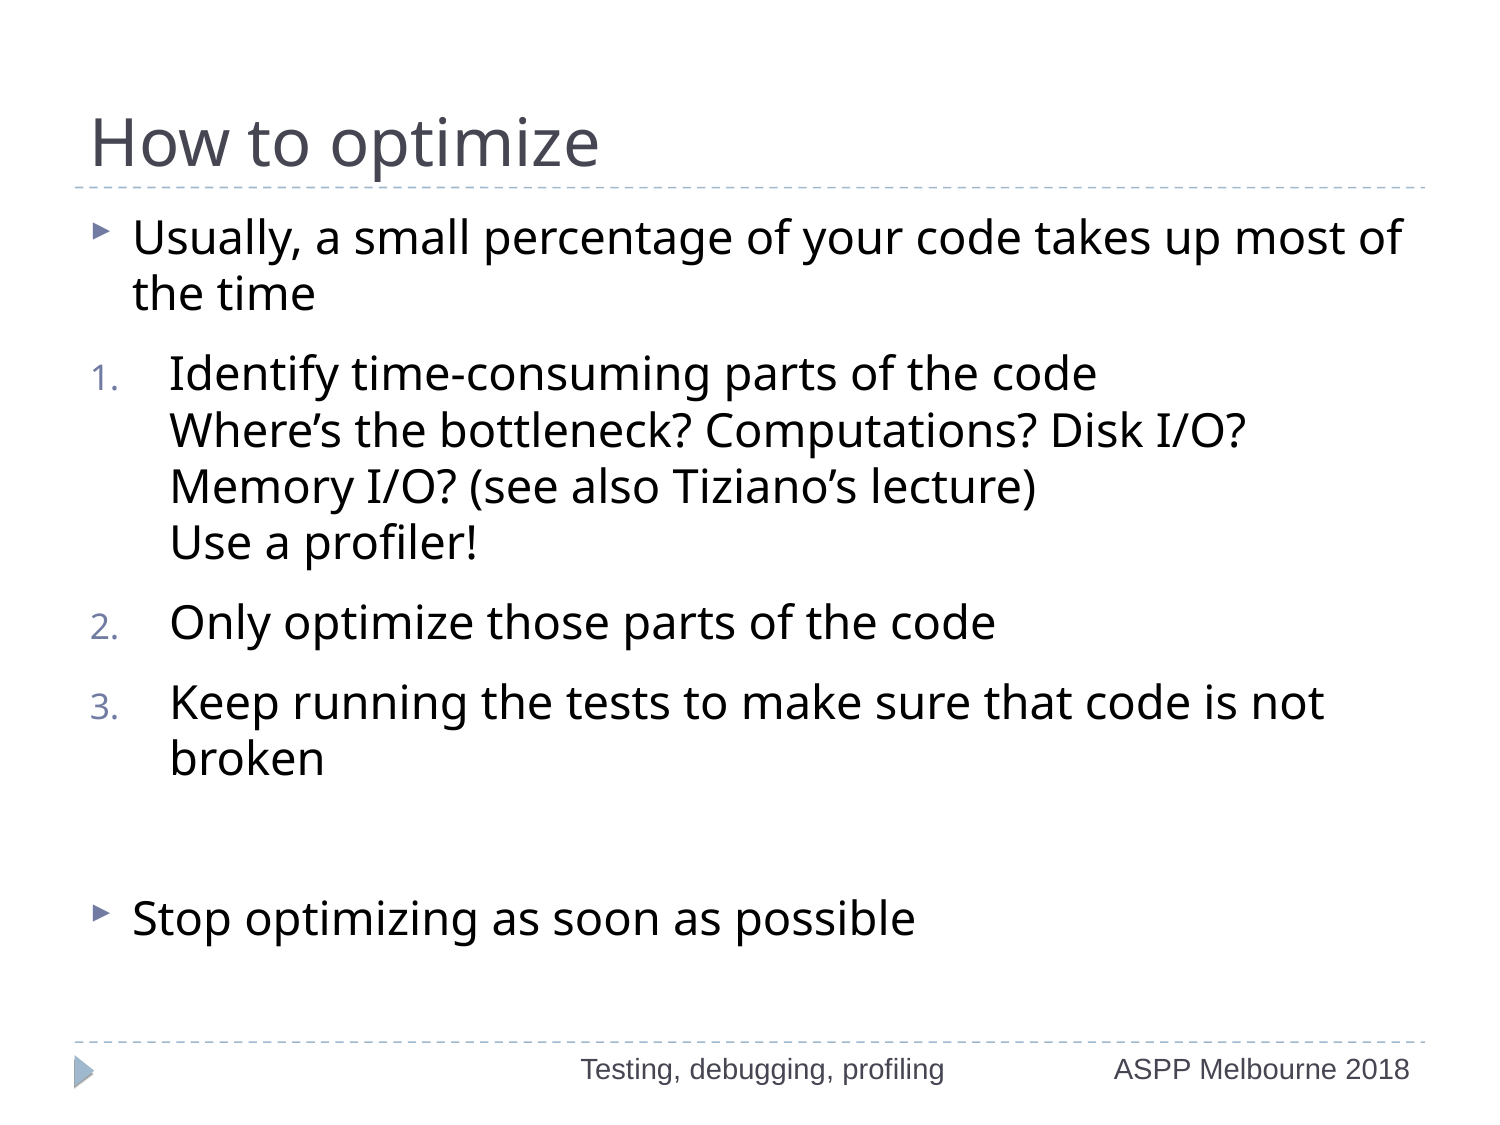

# How to optimize
Usually, a small percentage of your code takes up most of the time
Identify time-consuming parts of the code
Where’s the bottleneck? Computations? Disk I/O?
Memory I/O? (see also Tiziano’s lecture)
Use a profiler!
Only optimize those parts of the code
Keep running the tests to make sure that code is not broken
Stop optimizing as soon as possible
Testing, debugging, profiling
ASPP Melbourne 2018